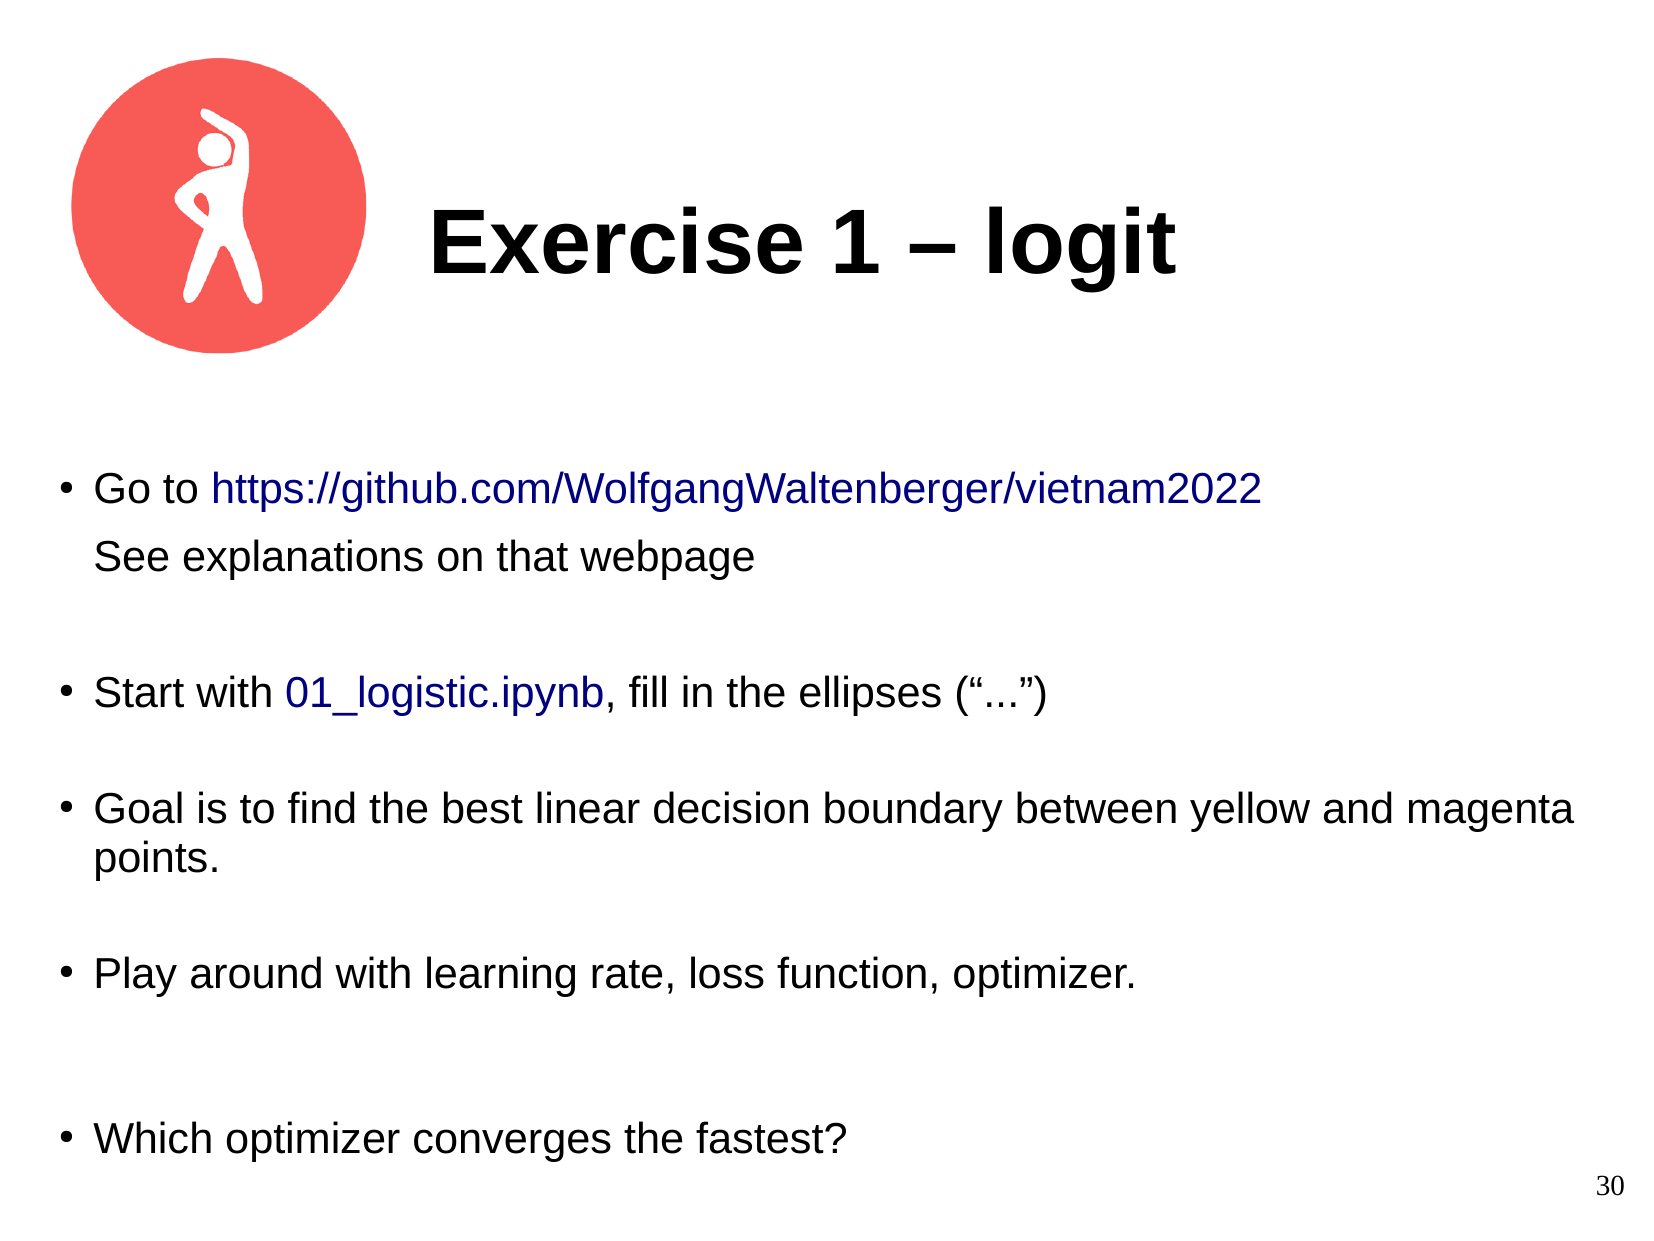

Exercise 1 – logit
# Go to https://github.com/WolfgangWaltenberger/vietnam2022
See explanations on that webpage
Start with 01_logistic.ipynb, fill in the ellipses (“...”)
Goal is to find the best linear decision boundary between yellow and magenta points.
Play around with learning rate, loss function, optimizer.
Which optimizer converges the fastest?
30